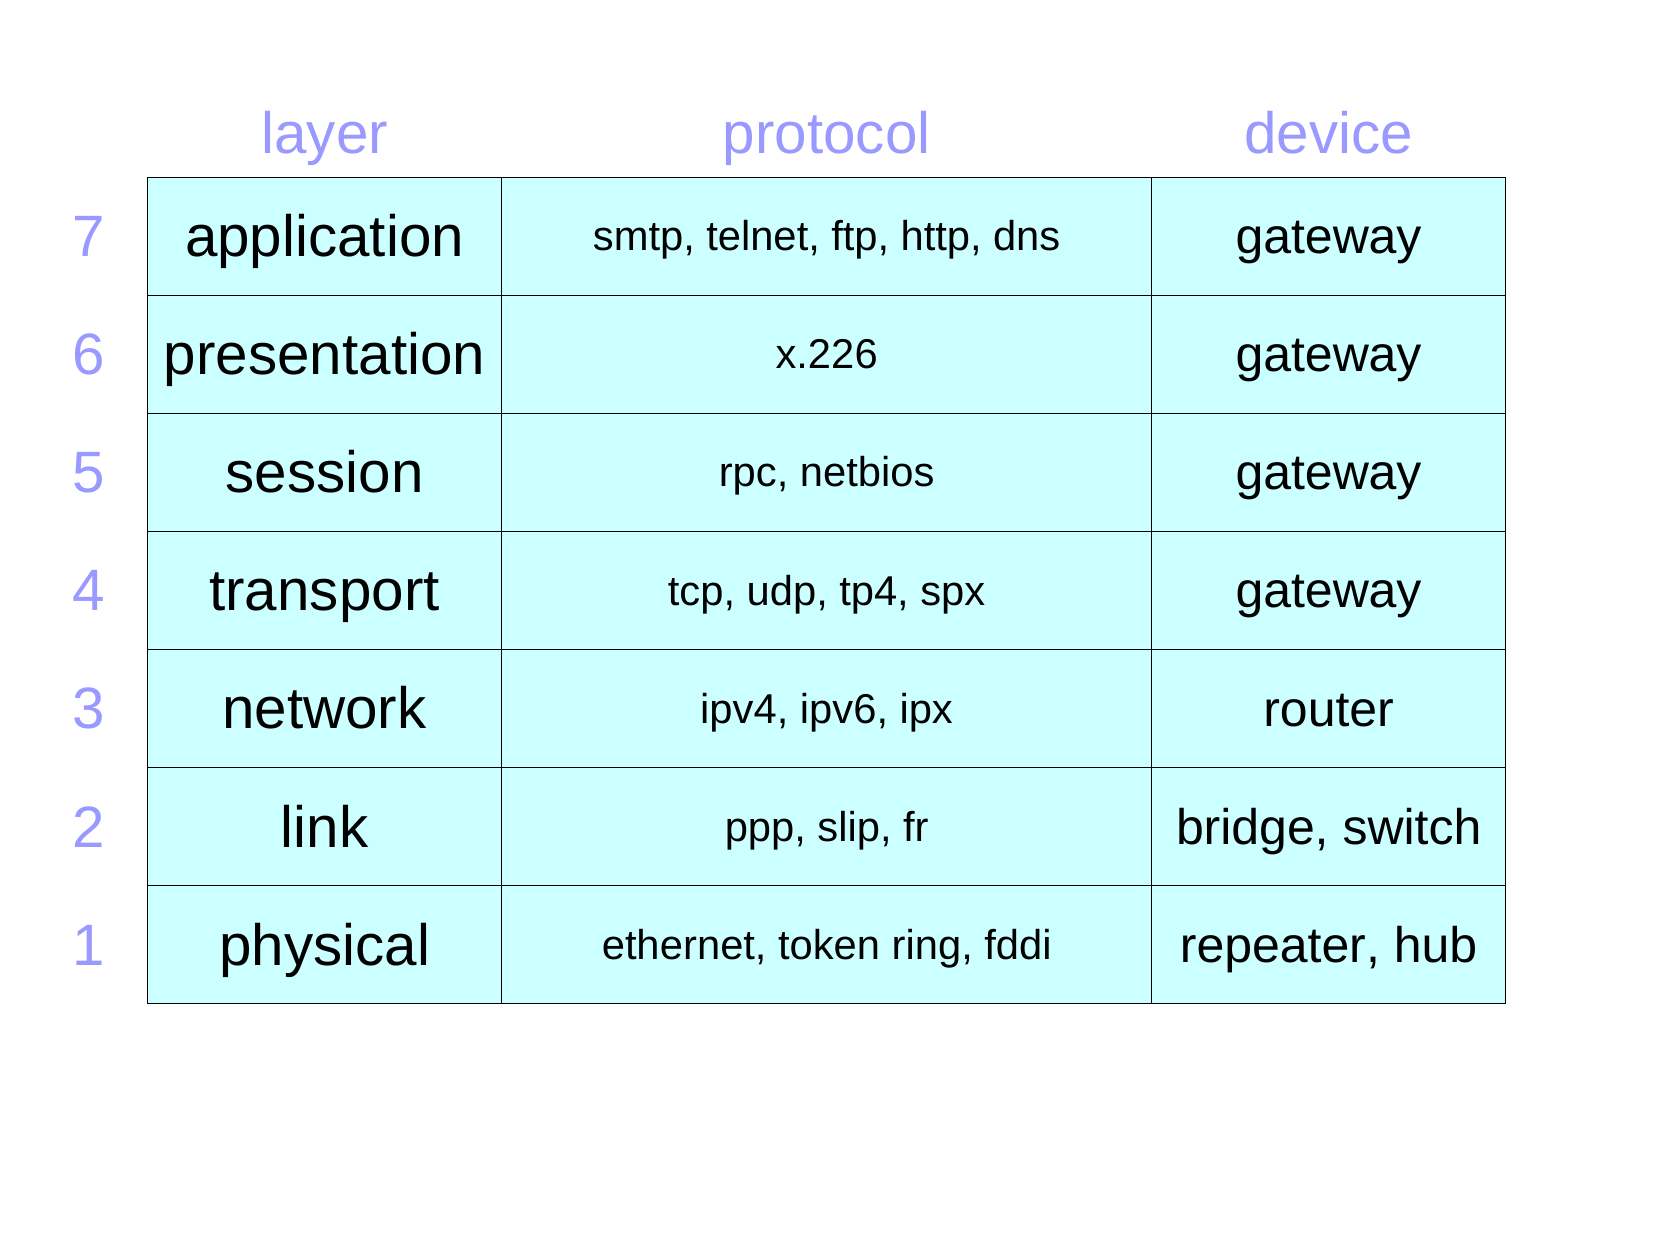

layer
protocol
device
7
application
smtp, telnet, ftp, http, dns
gateway
6
presentation
x.226
gateway
5
session
rpc, netbios
gateway
4
transport
tcp, udp, tp4, spx
gateway
3
network
ipv4, ipv6, ipx
router
2
link
ppp, slip, fr
bridge, switch
1
physical
ethernet, token ring, fddi
repeater, hub